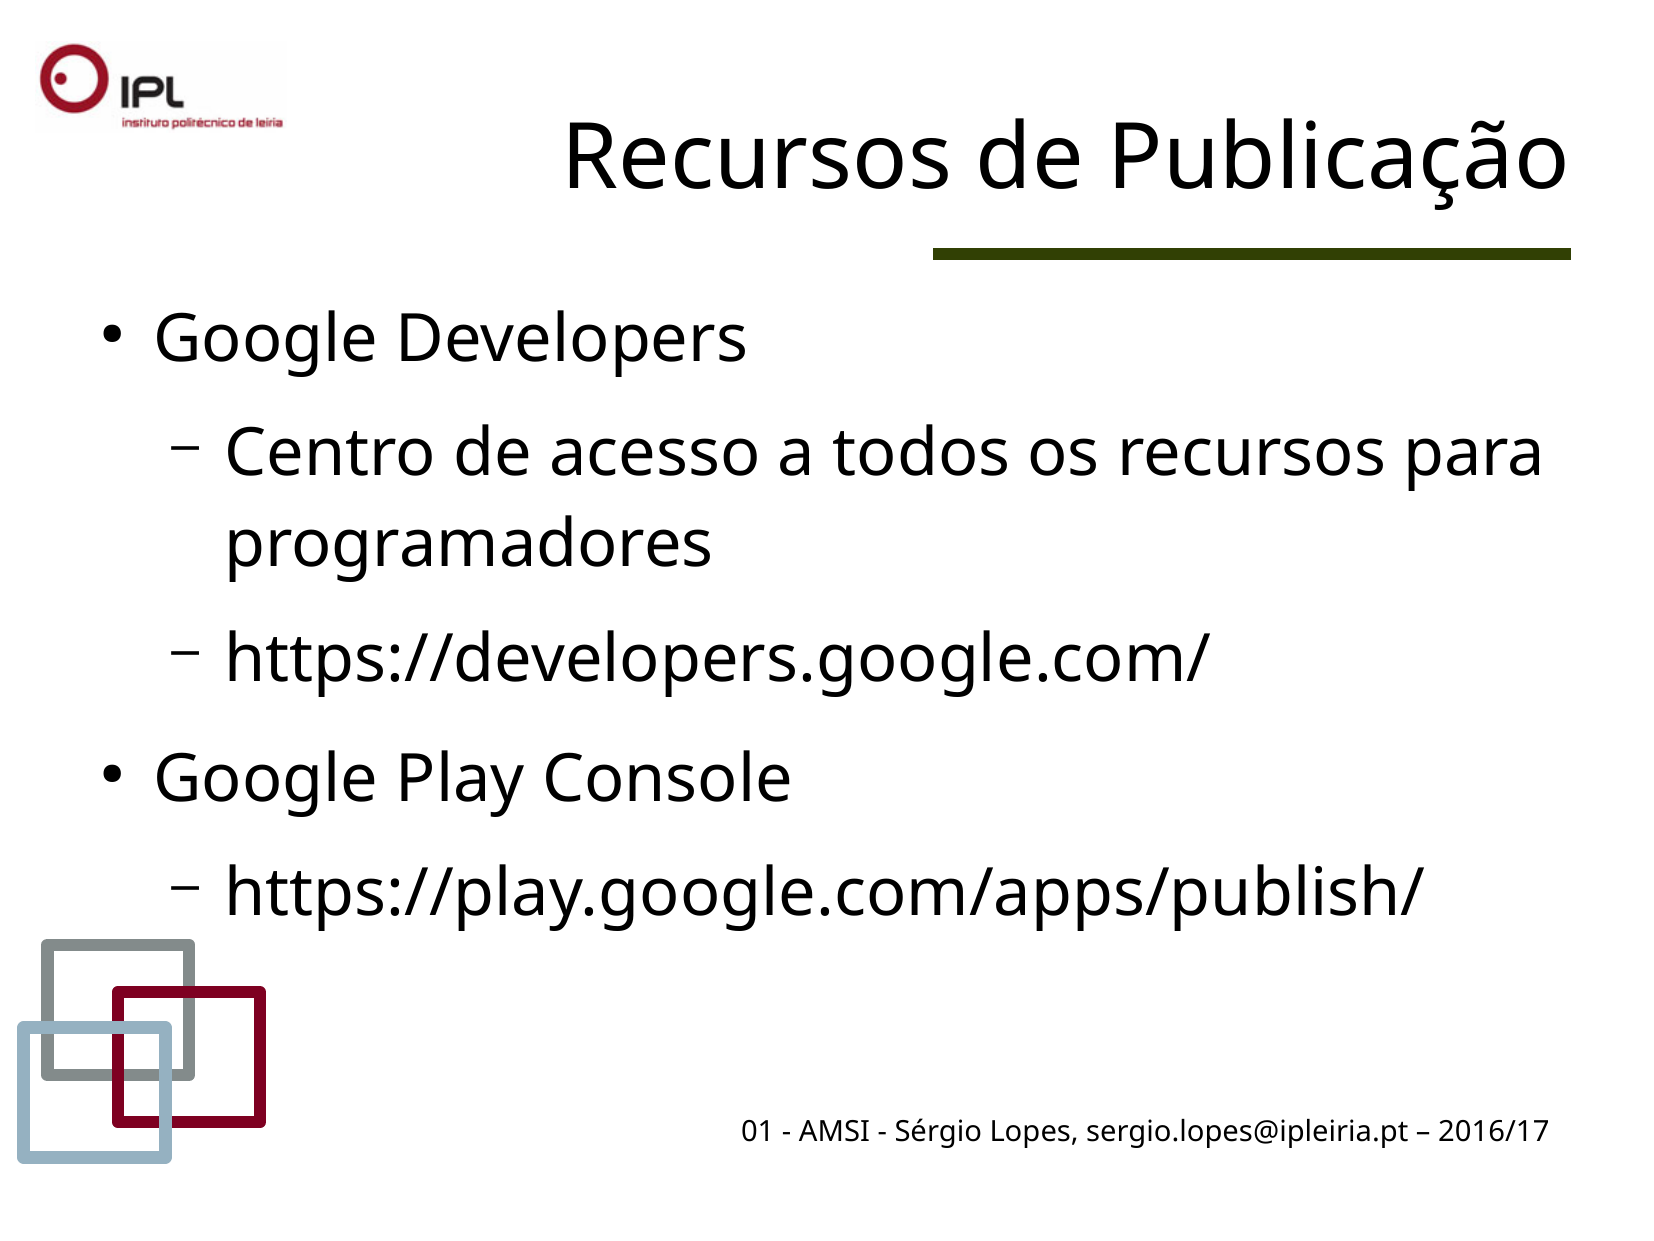

# Recursos de Publicação
Google Developers
Centro de acesso a todos os recursos para programadores
https://developers.google.com/
Google Play Console
https://play.google.com/apps/publish/
01 - AMSI - Sérgio Lopes, sergio.lopes@ipleiria.pt – 2016/17